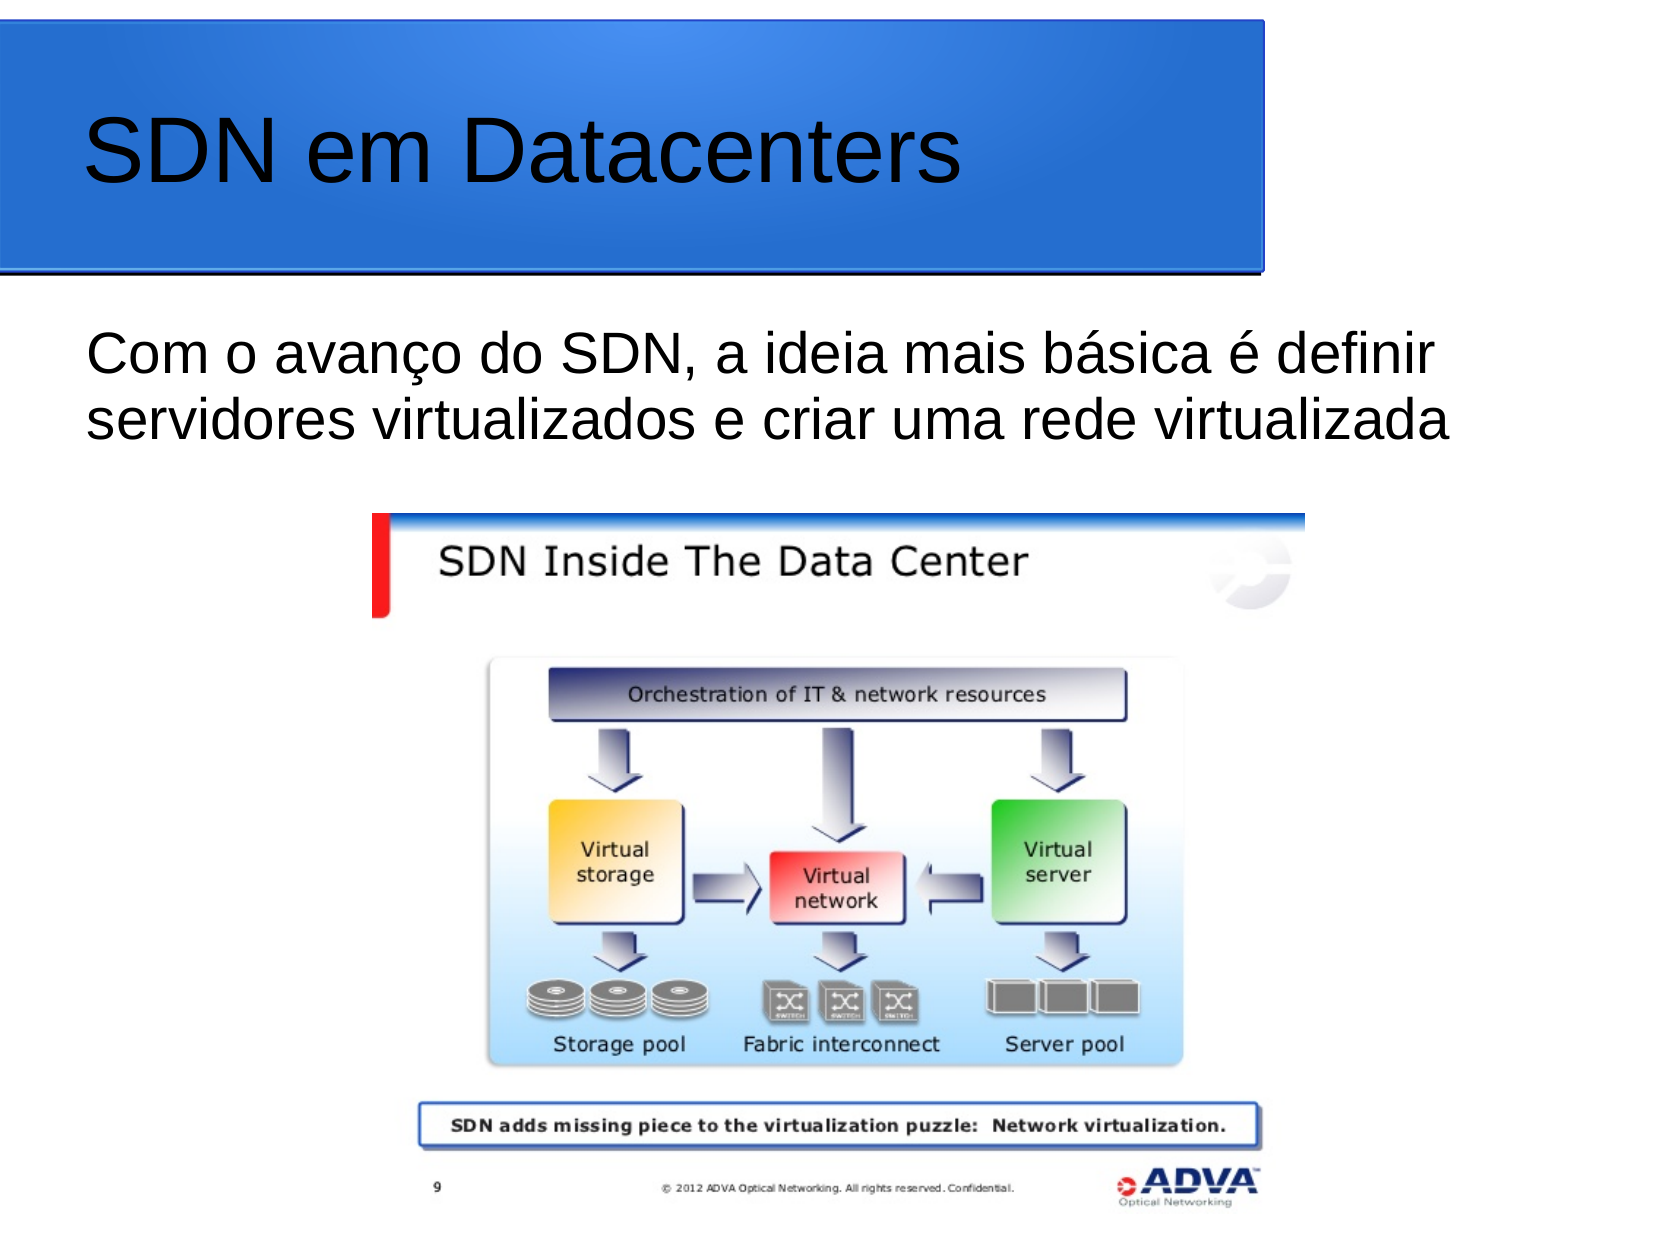

# SDN em Datacenters
Com o avanço do SDN, a ideia mais básica é definir servidores virtualizados e criar uma rede virtualizada